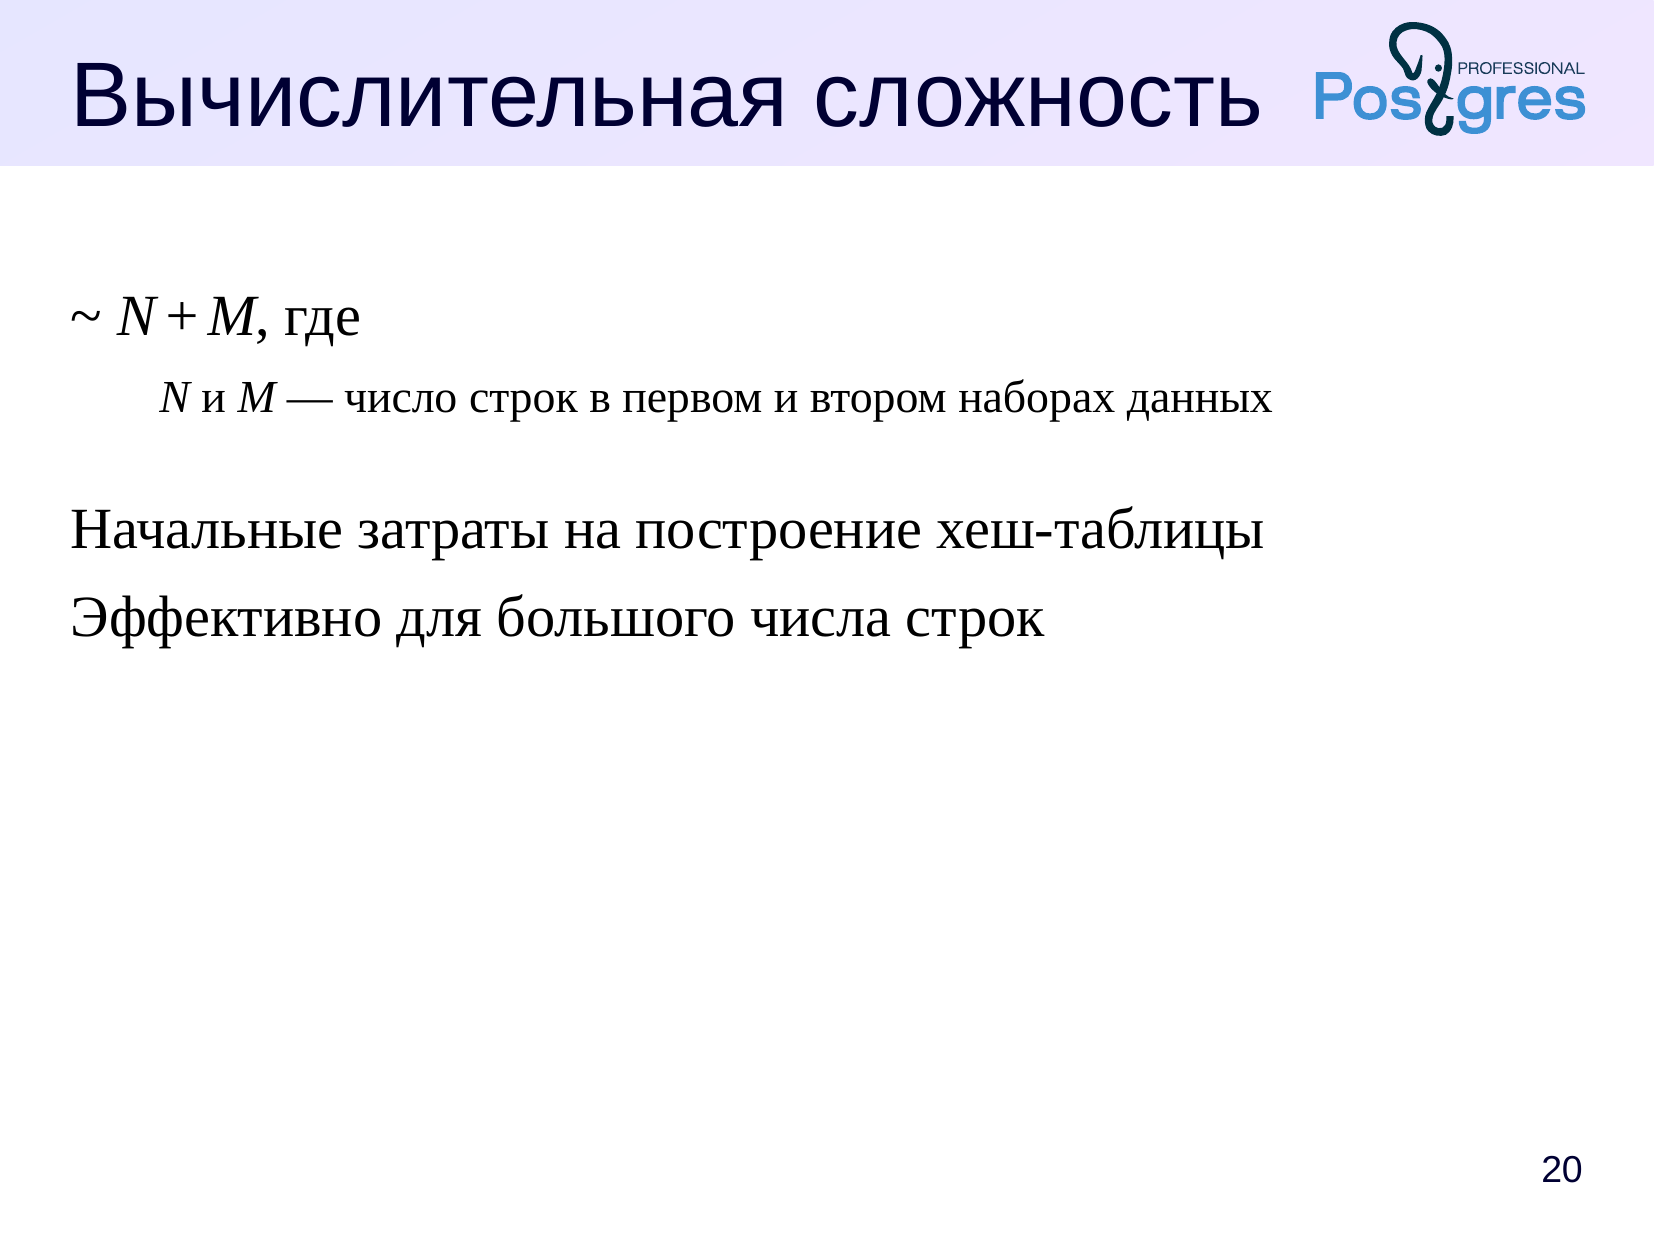

# Вычислительная сложность
~ N+M, где
N и M — число строк в первом и втором наборах данных
Начальные затраты на построение хеш-таблицы
Эффективно для большого числа строк